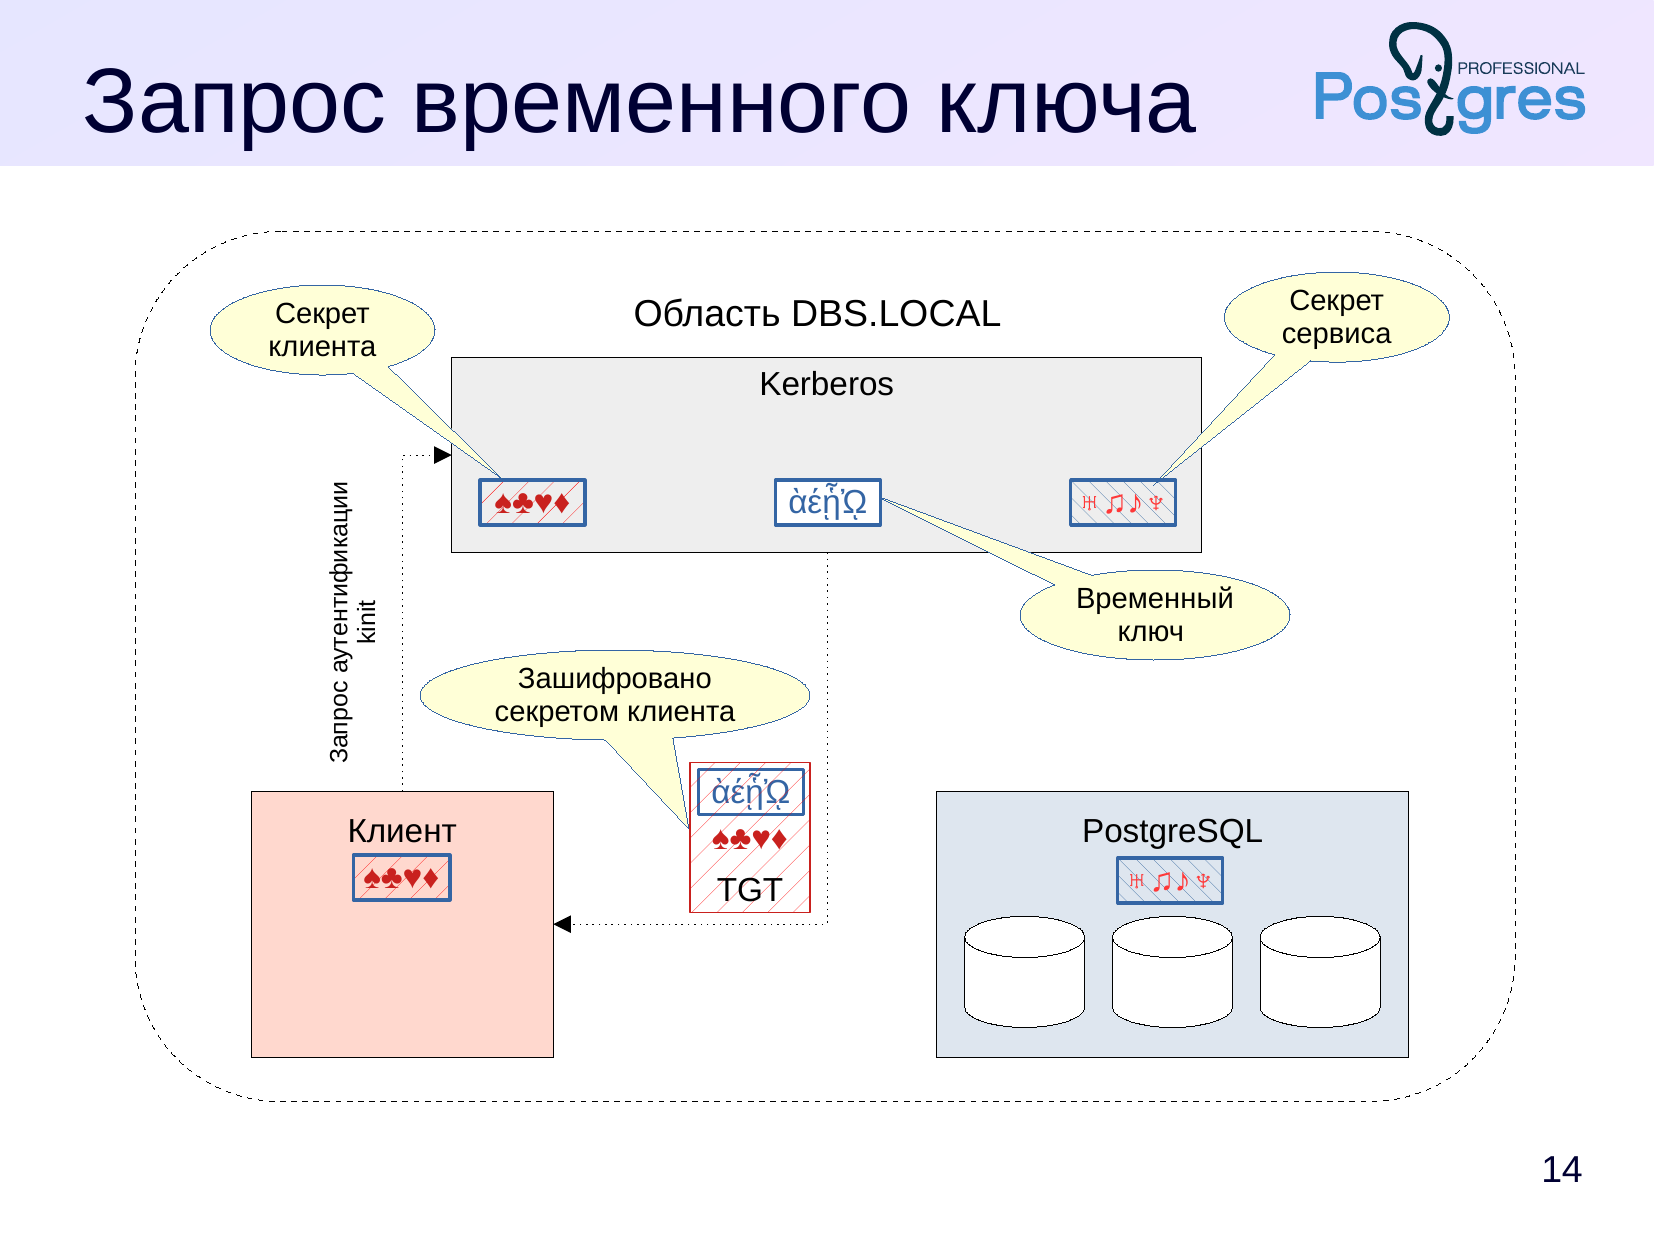

# Запрос временного ключа
Секрет сервиса
Секрет клиента
Область DBS.LOCAL
Kerberos
♠♣♥♦
ὰέᾗᾨ
♅♫♪♆
Запрос аутентификации
kinit
Временный ключ
Зашифровано секретом клиента
♠♣♥♦
ὰέᾗᾨ
Клиент
PostgreSQL
♠♣♥♦
♅♫♪♆
TGT